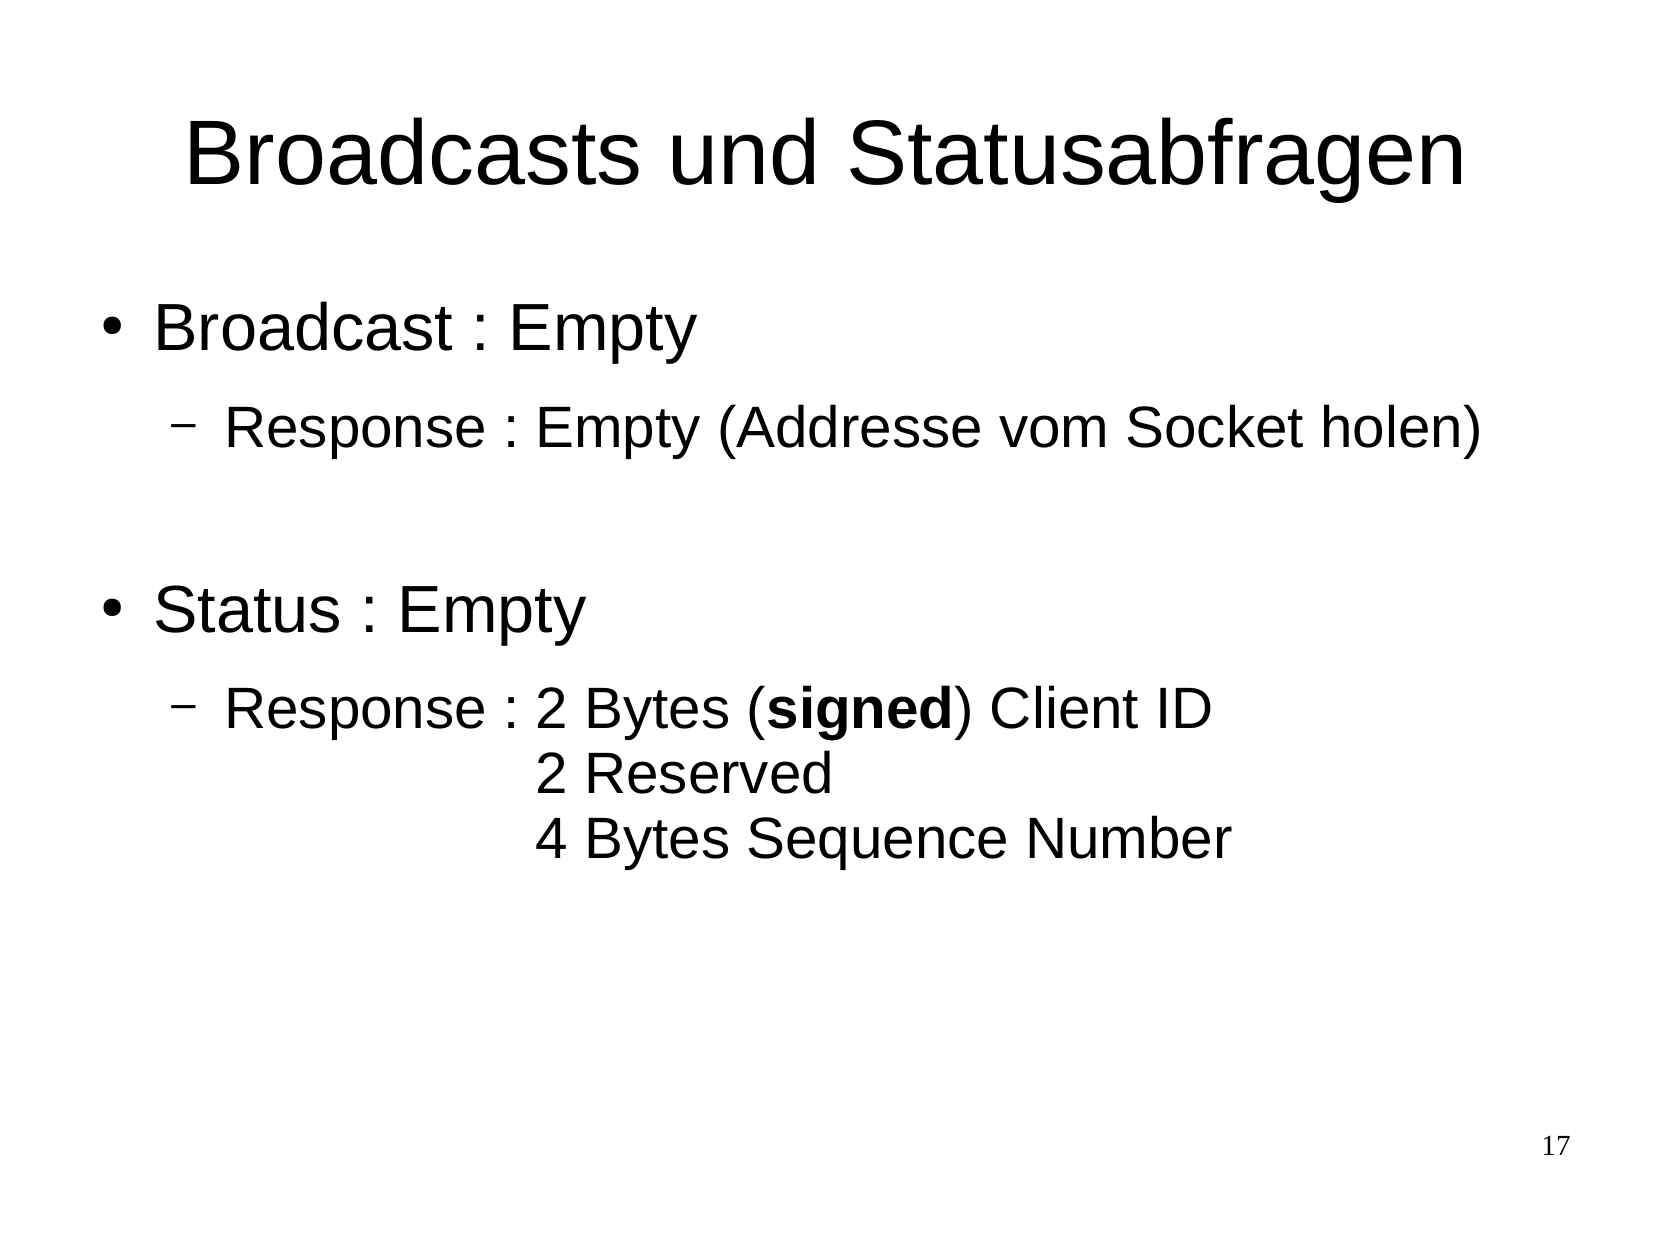

# Broadcasts und Statusabfragen
Broadcast : Empty
Response : Empty (Addresse vom Socket holen)
Status : Empty
Response : 2 Bytes (signed) Client ID
				 2 Reserved
				 4 Bytes Sequence Number
17